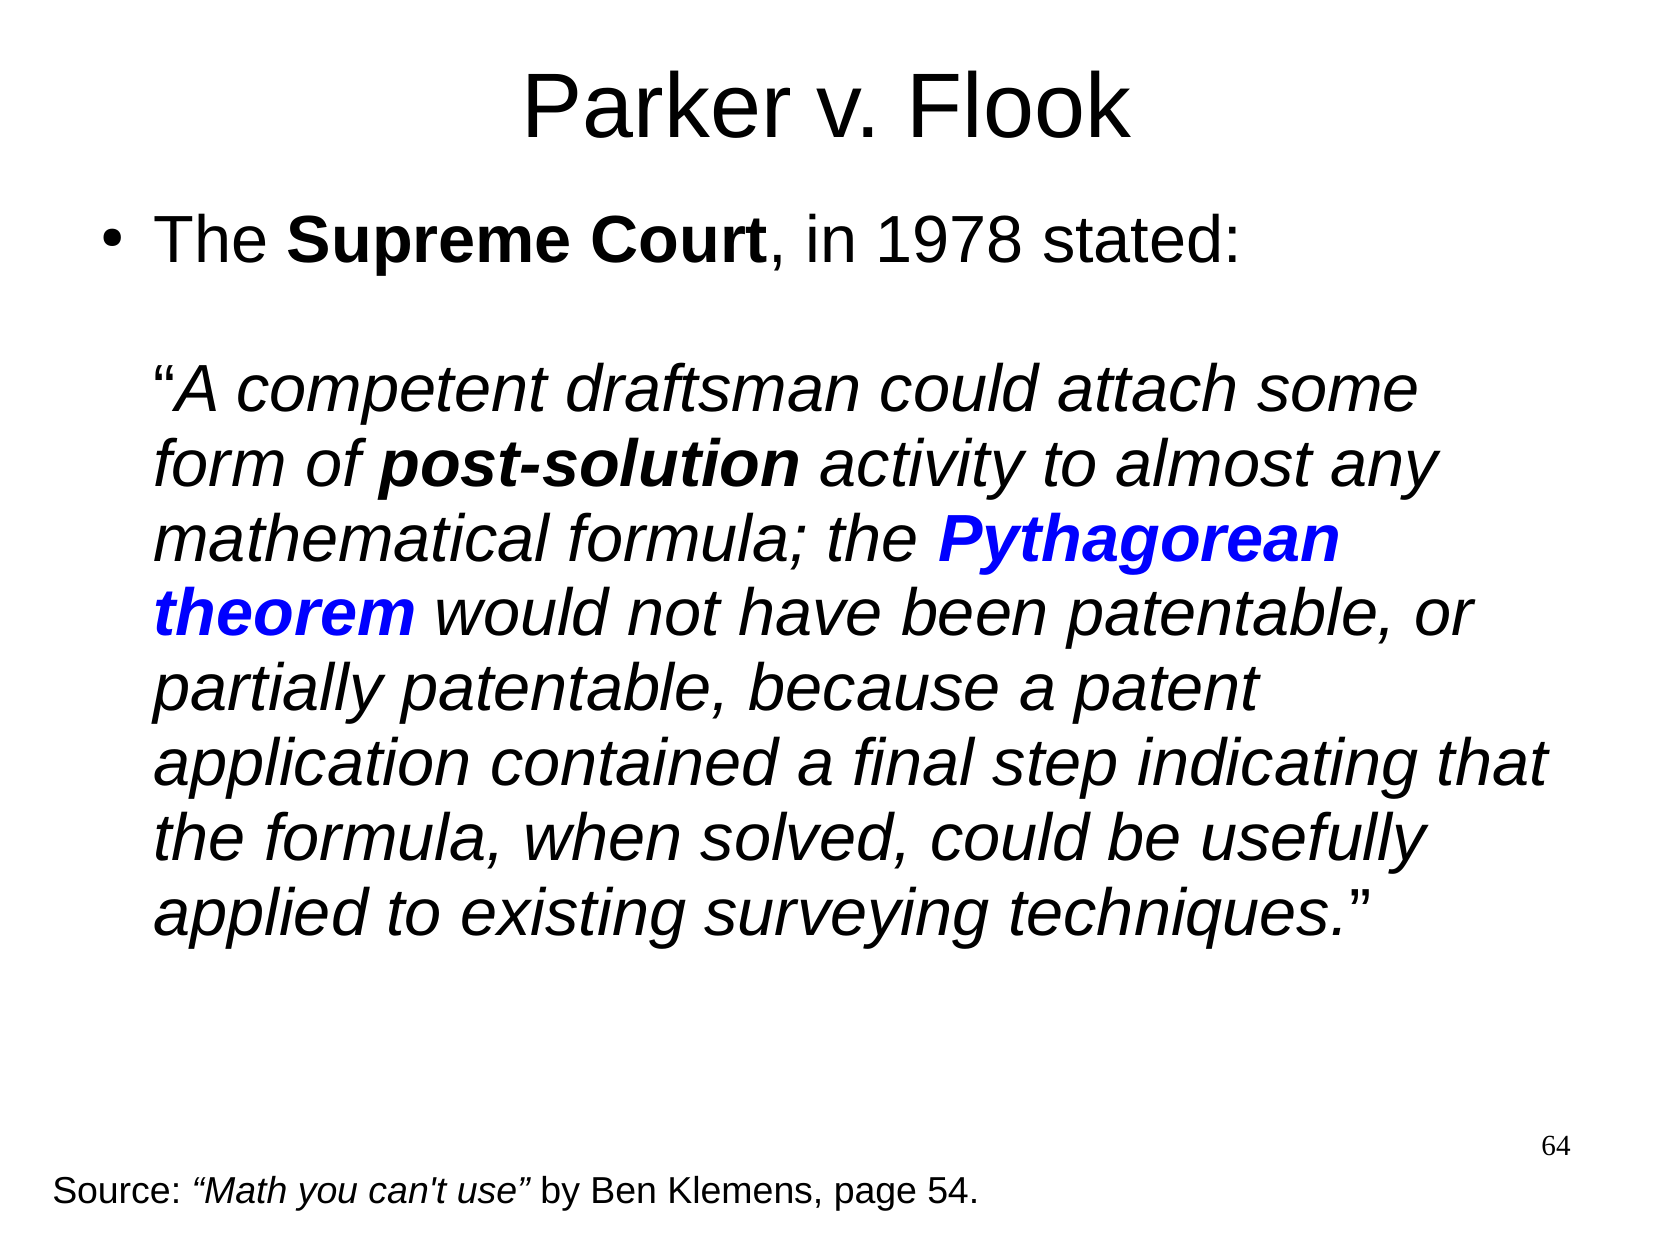

# Parker v. Flook
The Supreme Court, in 1978 stated:
“A competent draftsman could attach some form of post-solution activity to almost any mathematical formula; the Pythagorean theorem would not have been patentable, or partially patentable, because a patent application contained a final step indicating that the formula, when solved, could be usefully applied to existing surveying techniques.”
64
Source: “Math you can't use” by Ben Klemens, page 54.